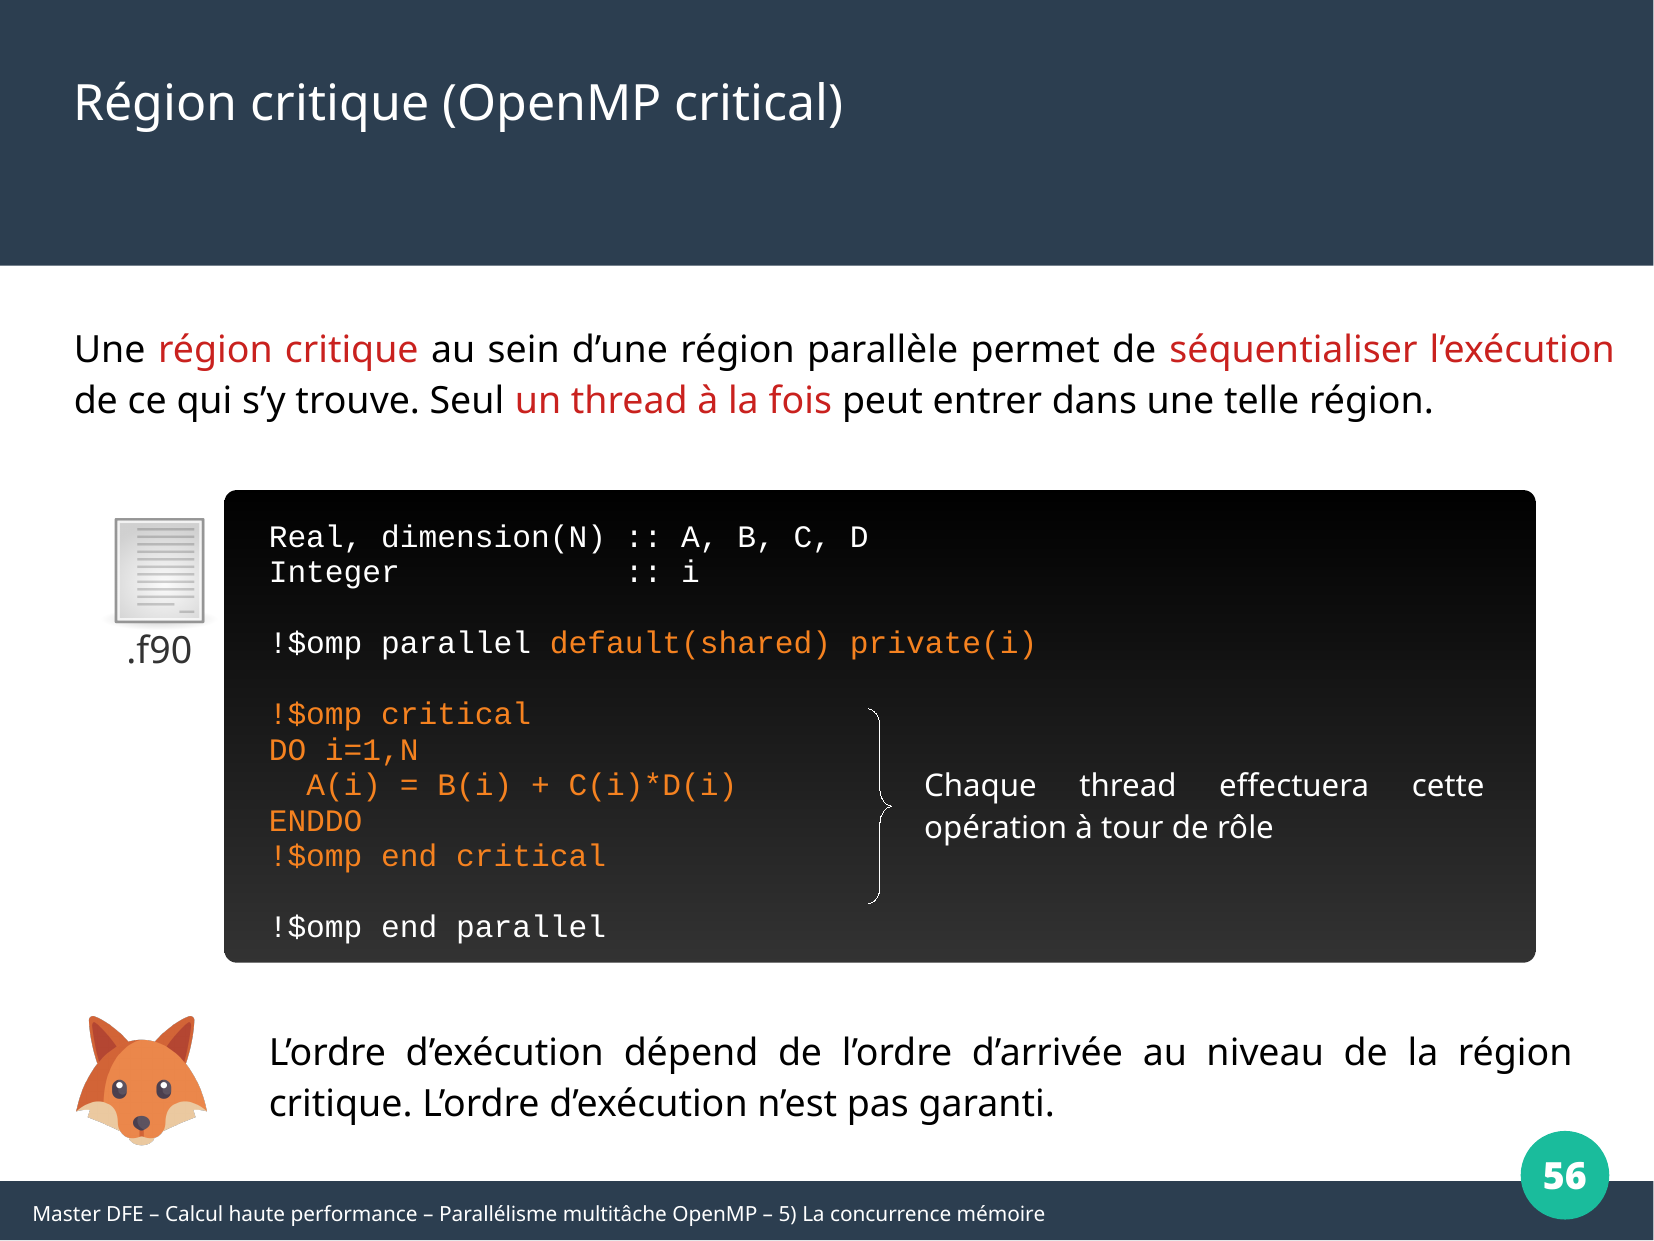

Région critique (OpenMP critical)
Une région critique au sein d’une région parallèle permet de séquentialiser l’exécution de ce qui s’y trouve. Seul un thread à la fois peut entrer dans une telle région.
Real, dimension(N) :: A, B, C, D
Integer  :: i
!$omp parallel default(shared) private(i)
!$omp critical
DO i=1,N
 A(i) = B(i) + C(i)*D(i)
ENDDO
!$omp end critical
!$omp end parallel
.f90
Chaque thread effectuera cette opération à tour de rôle
L’ordre d’exécution dépend de l’ordre d’arrivée au niveau de la région critique. L’ordre d’exécution n’est pas garanti.
56
Master DFE – Calcul haute performance – Parallélisme multitâche OpenMP – 5) La concurrence mémoire